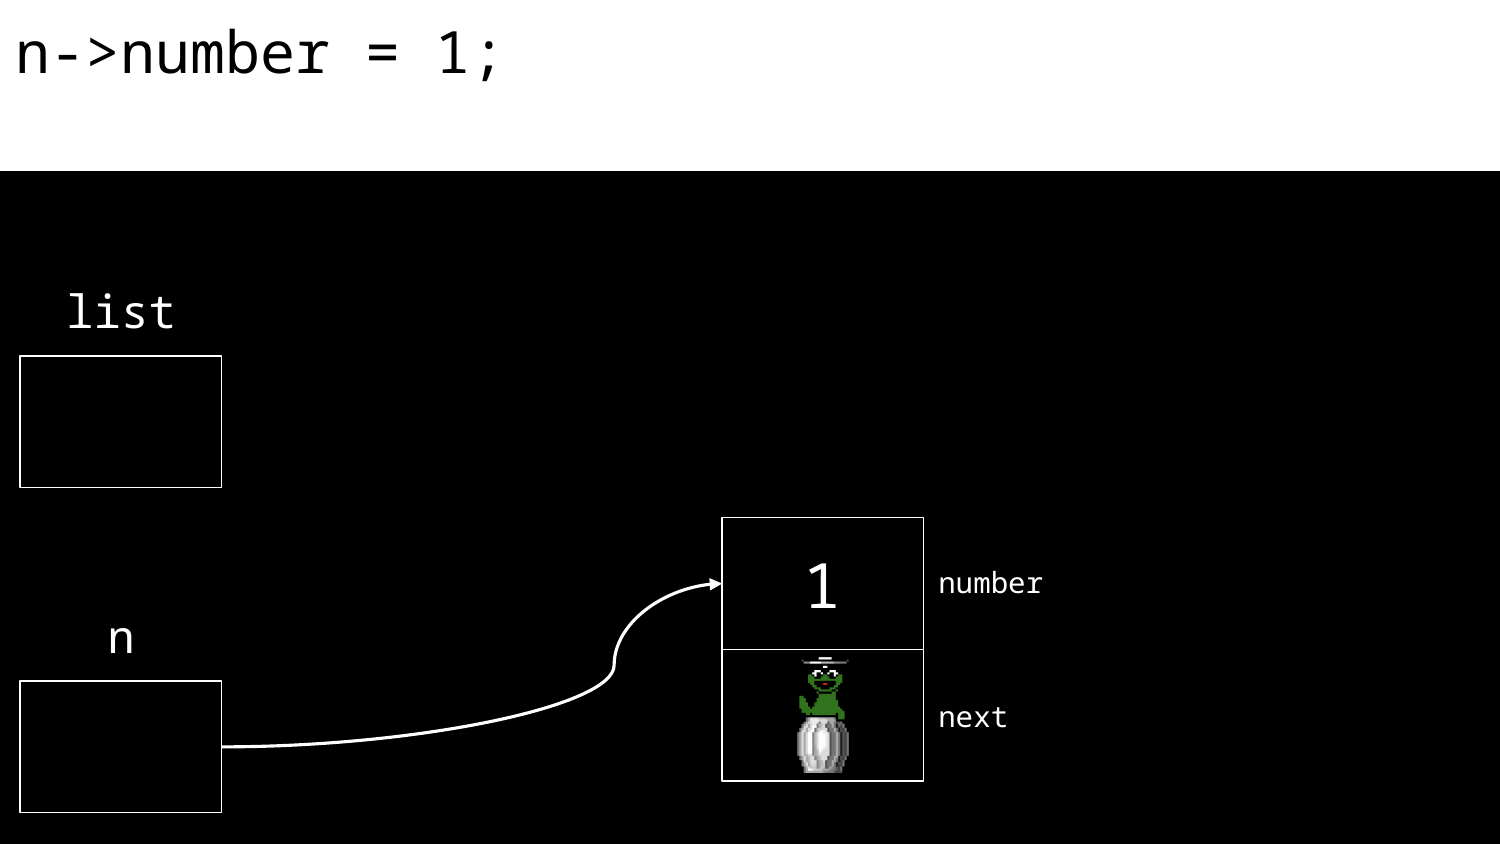

# n->number = 1;
list
1
number
n
next